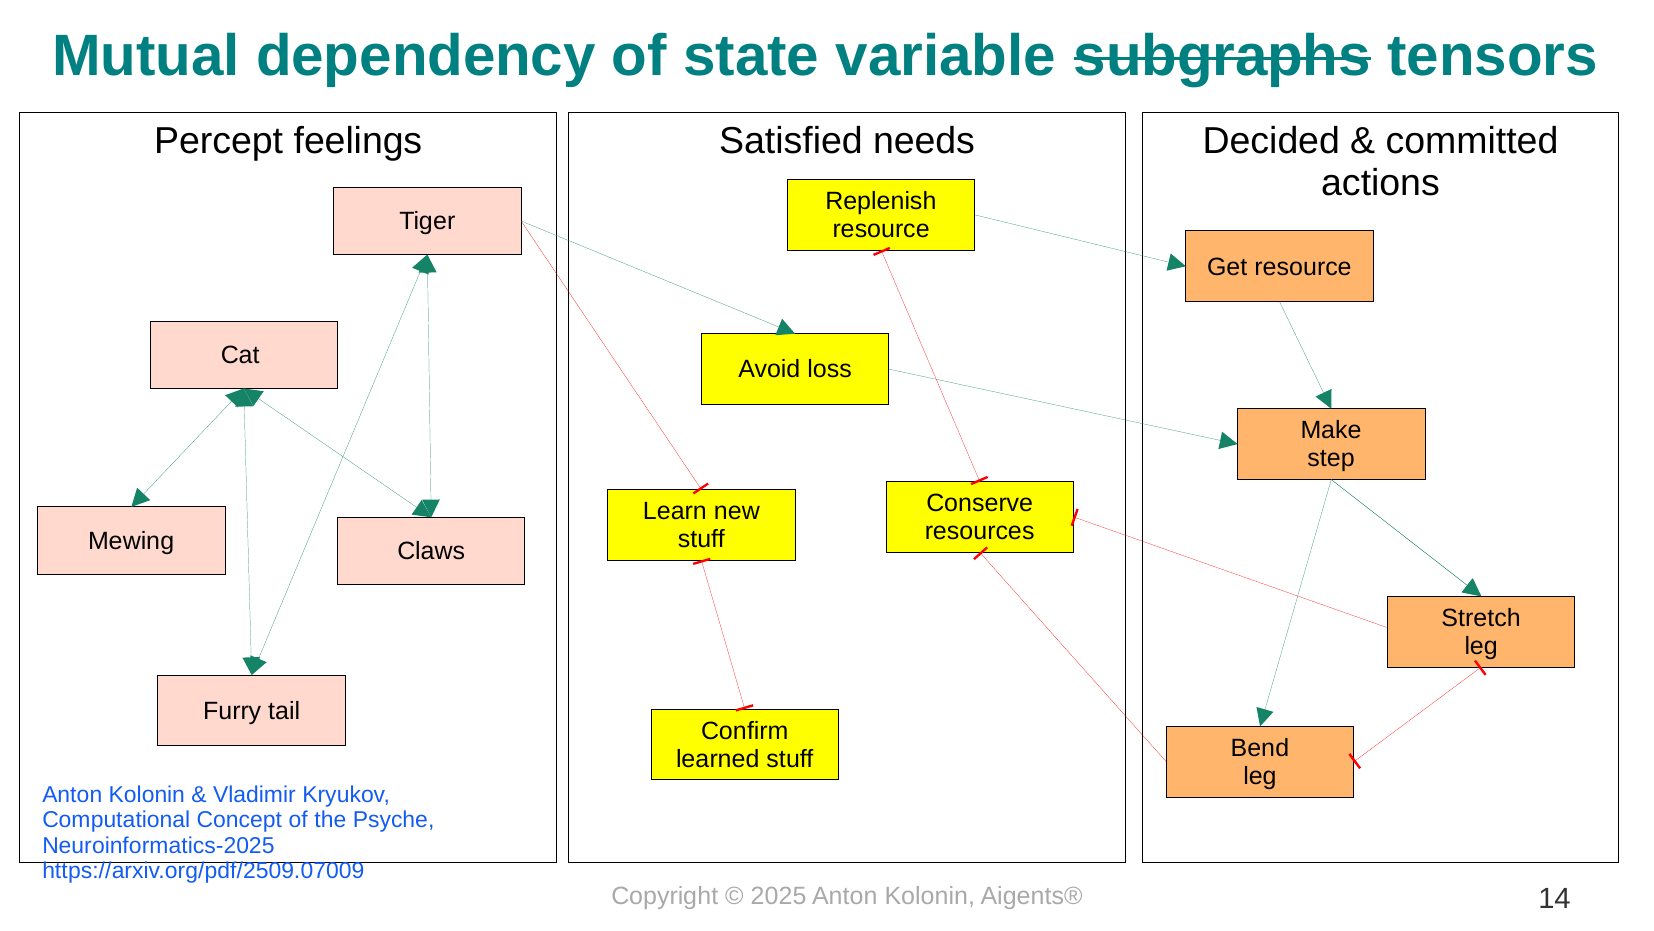

Mutual dependency of state variable subgraphs tensors
Percept feelings
Satisfied needs
Decided & committed actions
Replenish resource
Tiger
Get resource
Cat
Avoid loss
Make
step
Conserve
resources
Learn new stuff
Mewing
Claws
Stretch
leg
Furry tail
Confirm learned stuff
Bend
leg
Anton Kolonin & Vladimir Kryukov,
Computational Concept of the Psyche,
Neuroinformatics-2025
https://arxiv.org/pdf/2509.07009
Copyright © 2025 Anton Kolonin, Aigents®
14